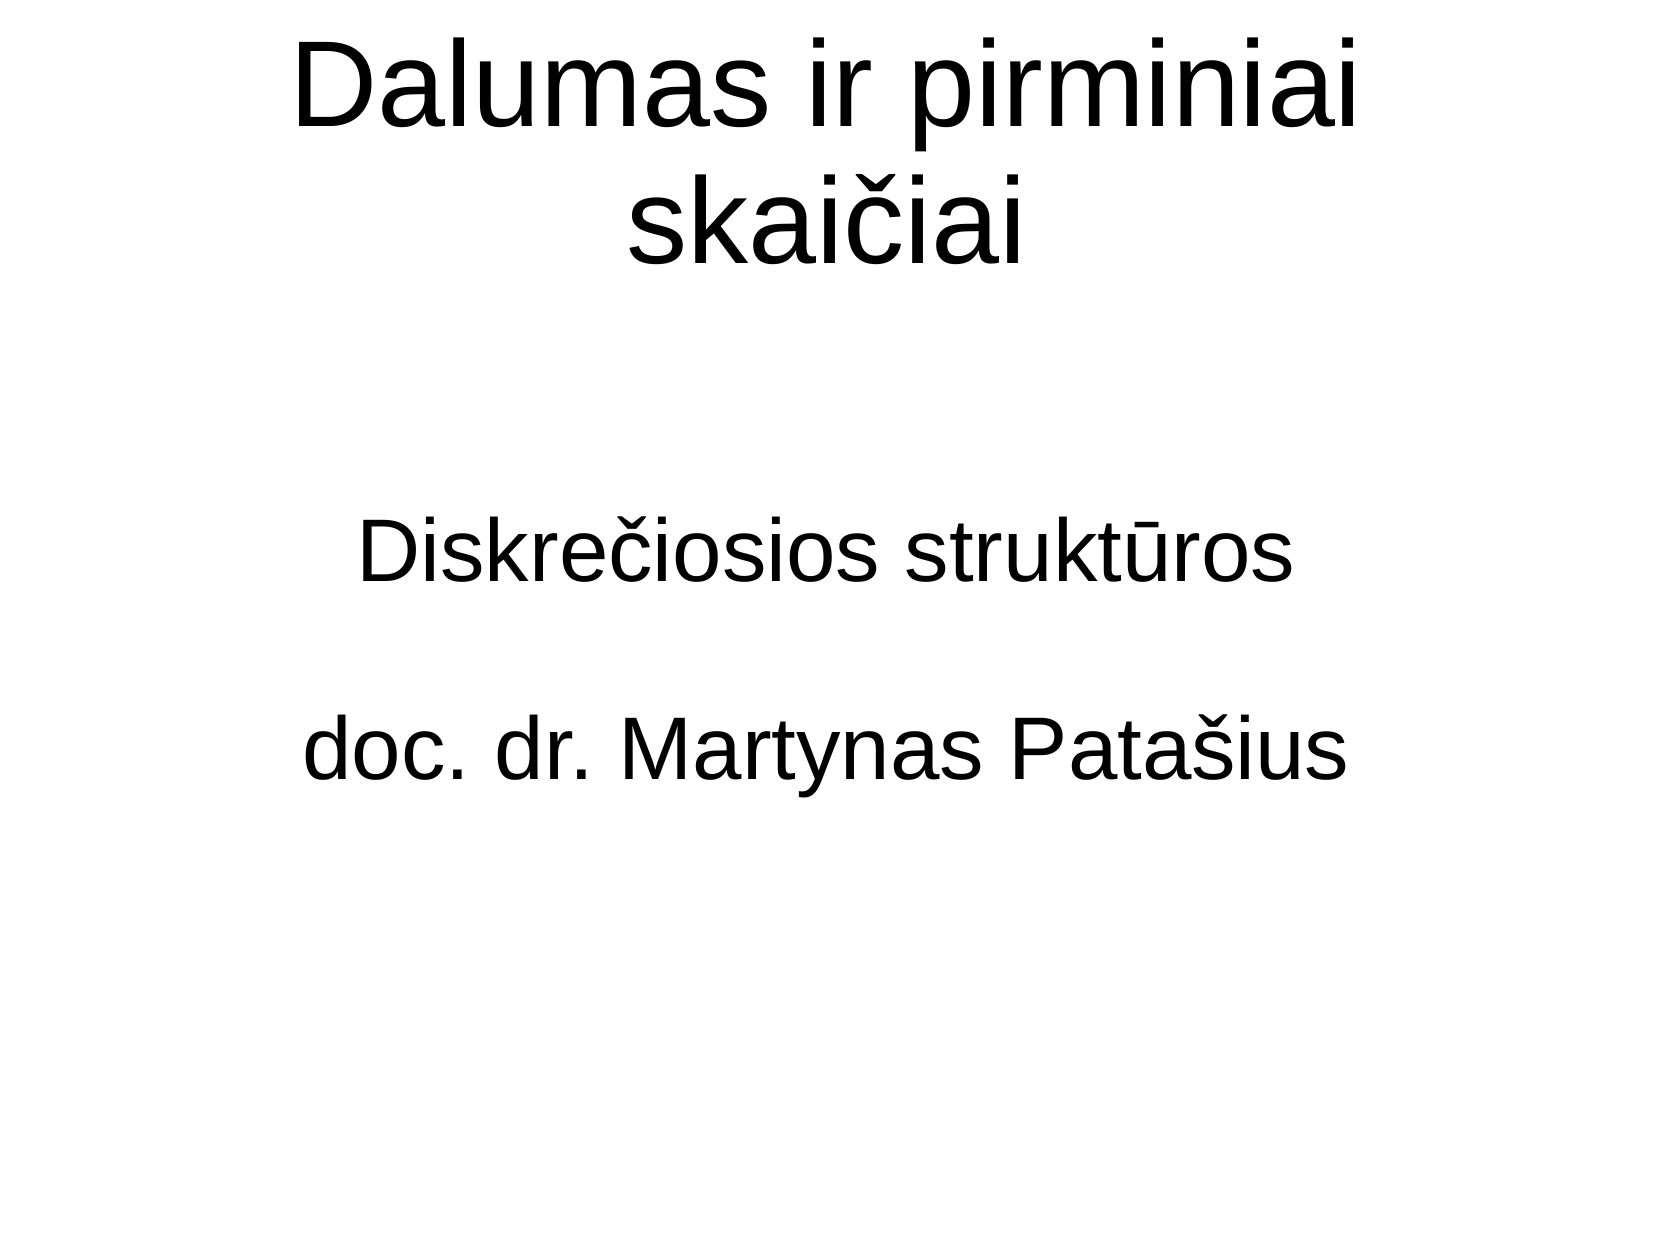

# Dalumas ir pirminiai skaičiai
Diskrečiosios struktūros
doc. dr. Martynas Patašius